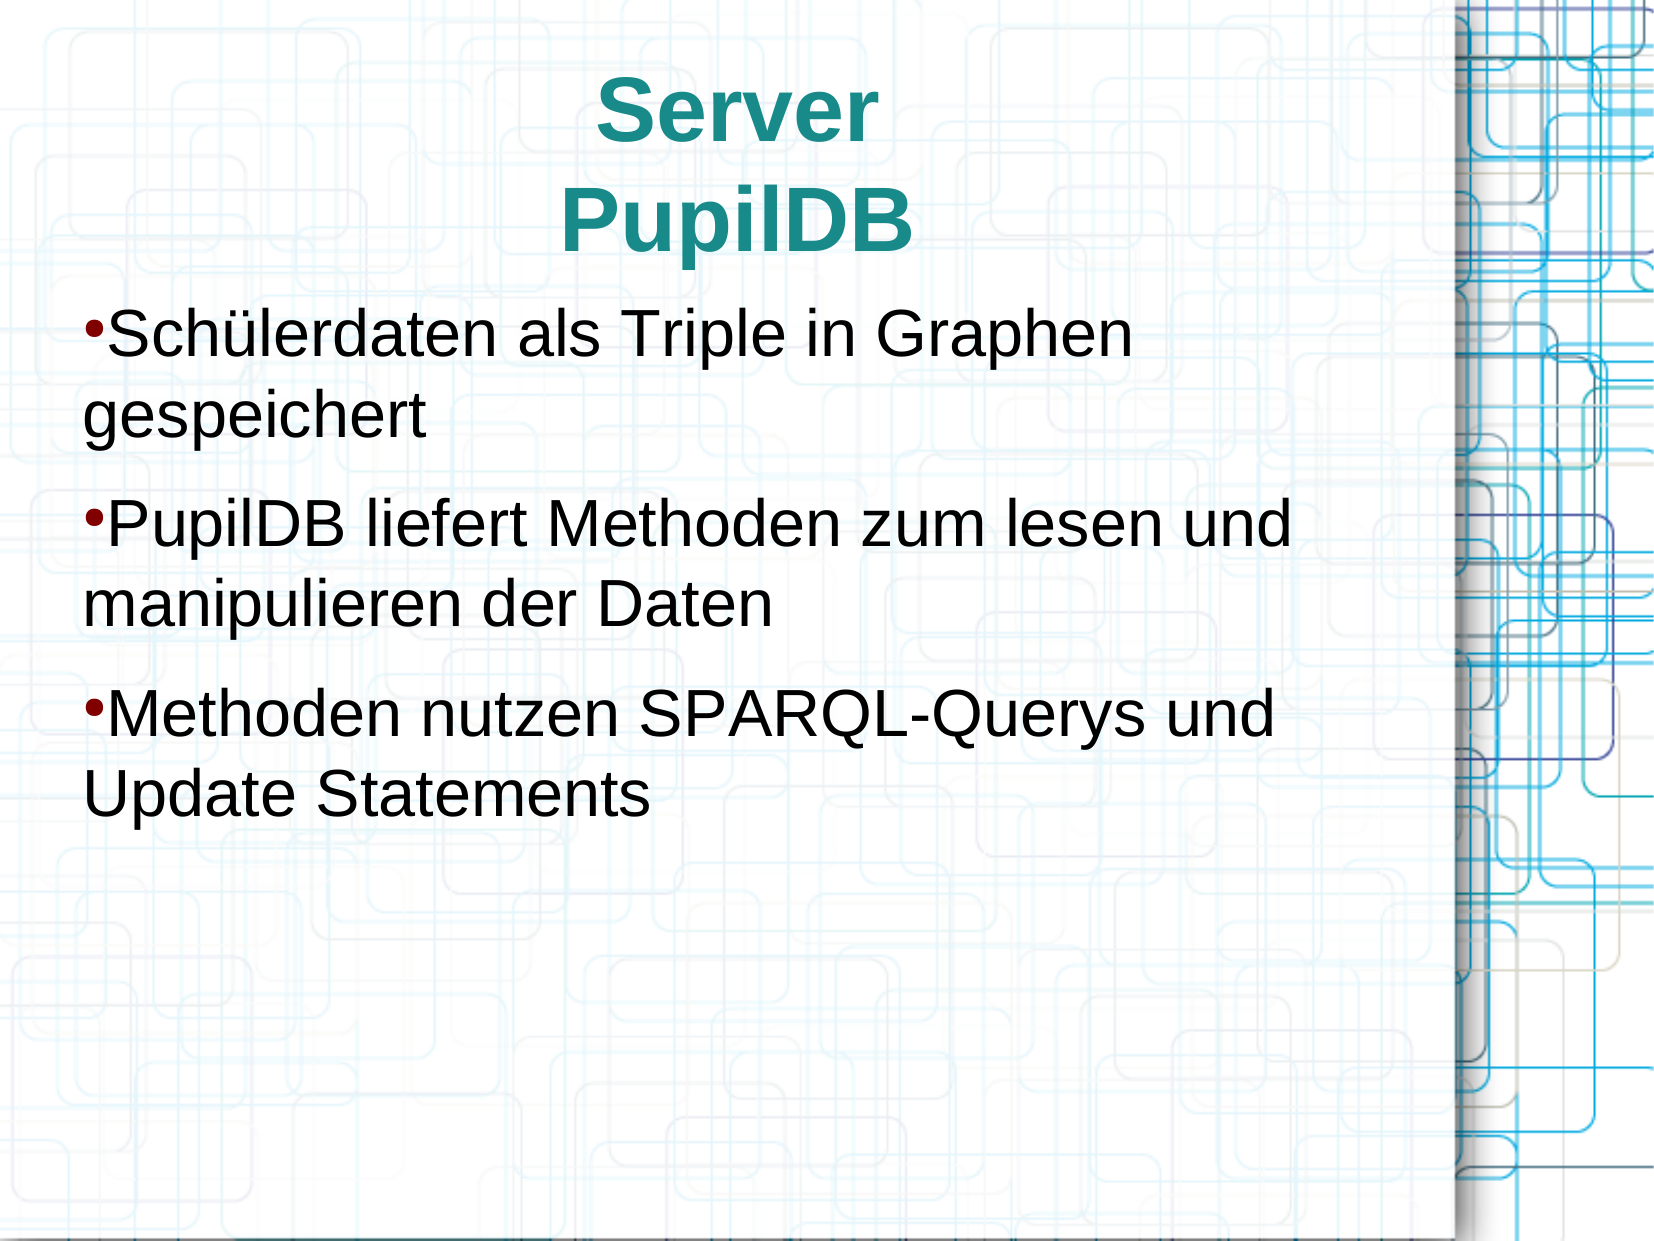

# Server PupilDB
Schülerdaten als Triple in Graphen gespeichert
PupilDB liefert Methoden zum lesen und manipulieren der Daten
Methoden nutzen SPARQL-Querys und Update Statements